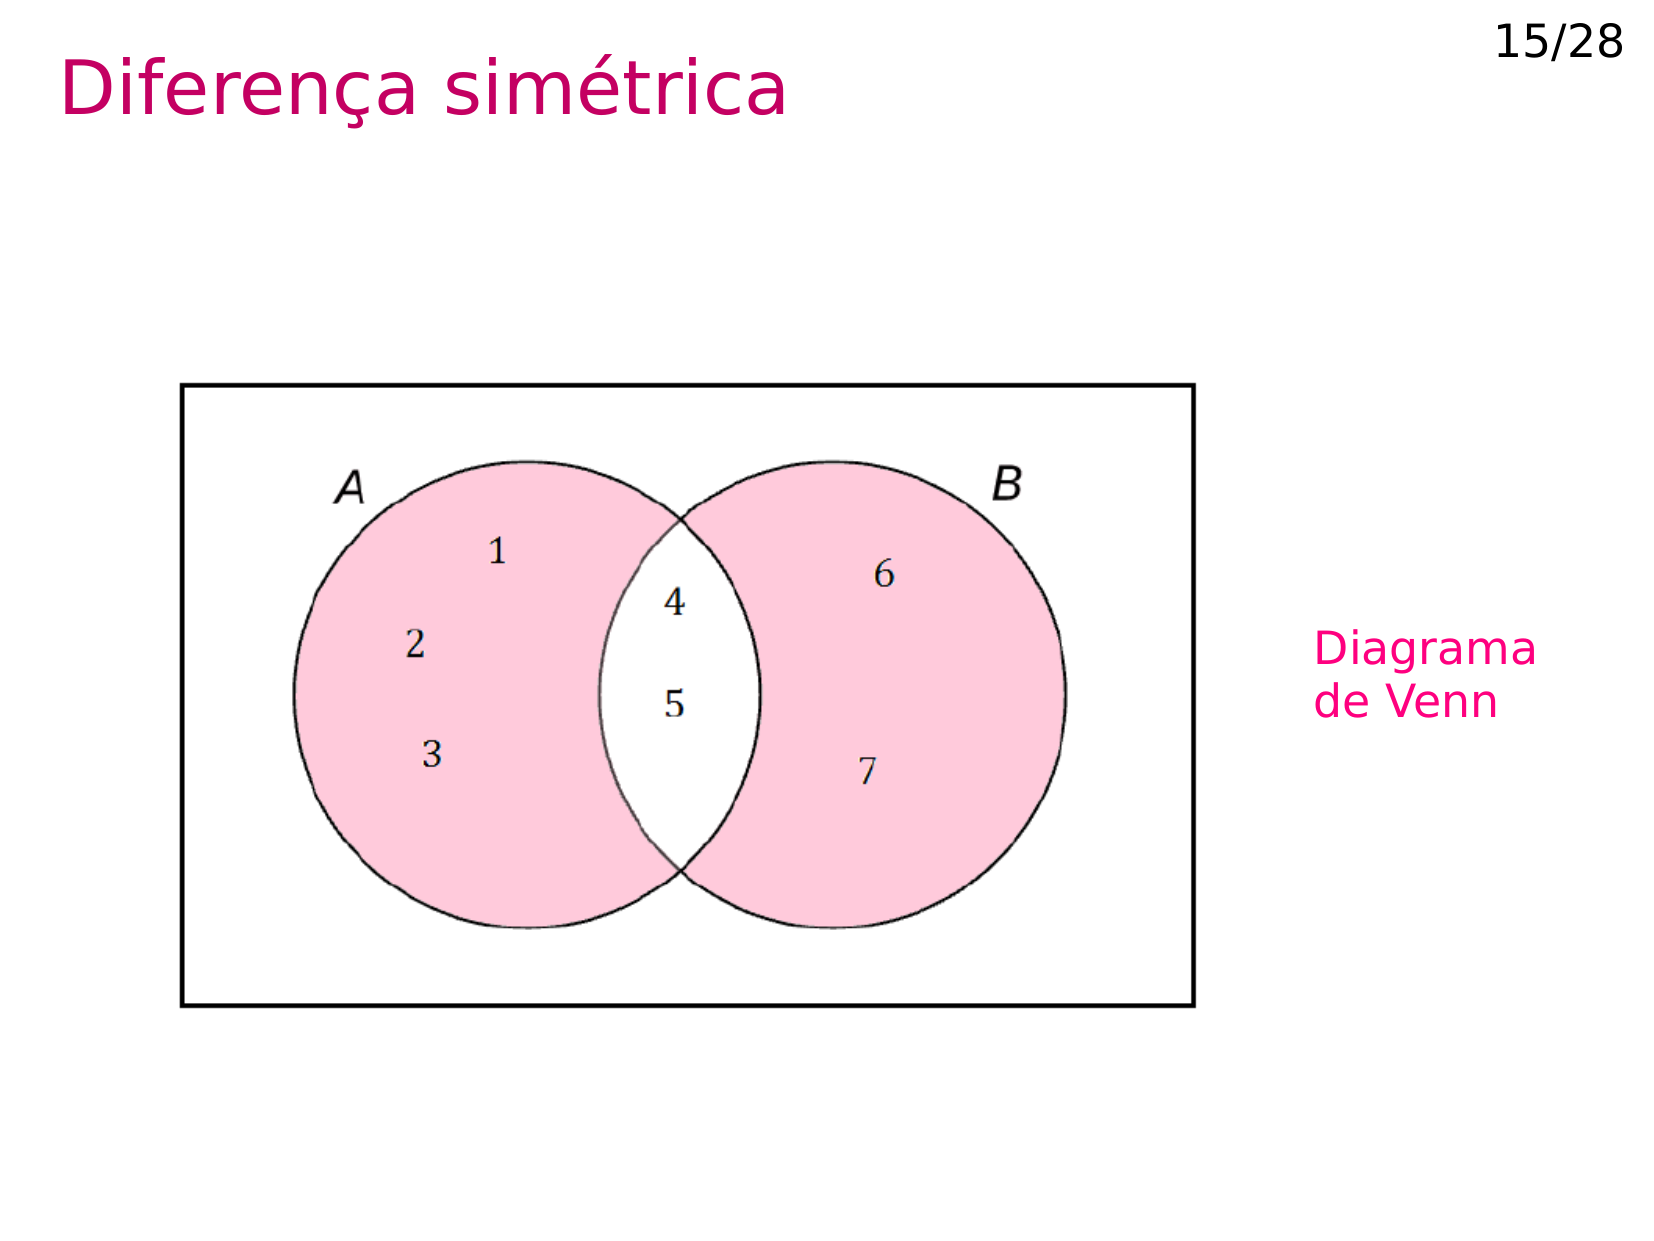

15
# Diferença simétrica
Diagrama de Venn